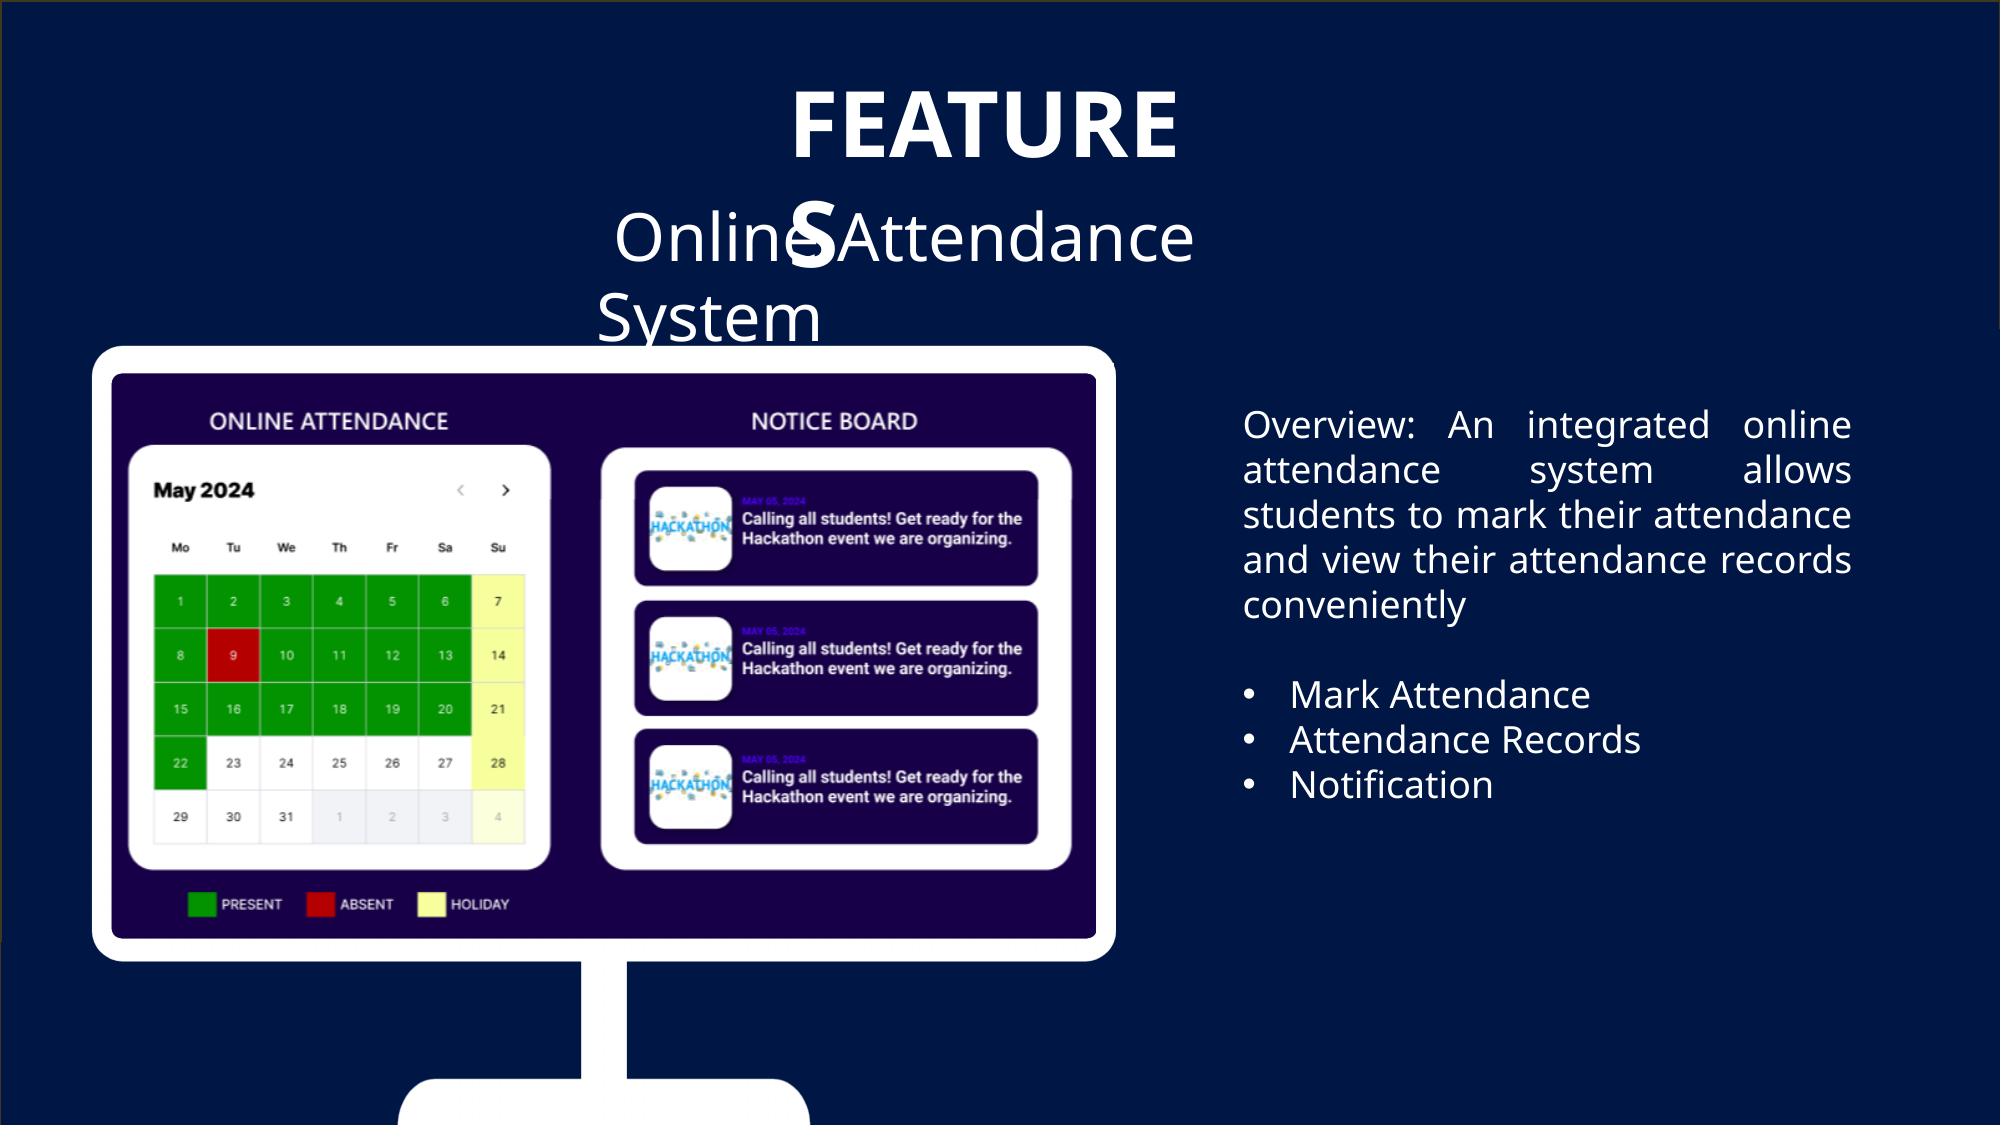

TextBox 1
FEATURES
 Online Attendance System
Overview: An integrated online attendance system allows students to mark their attendance and view their attendance records conveniently
Mark Attendance
Attendance Records
Notification